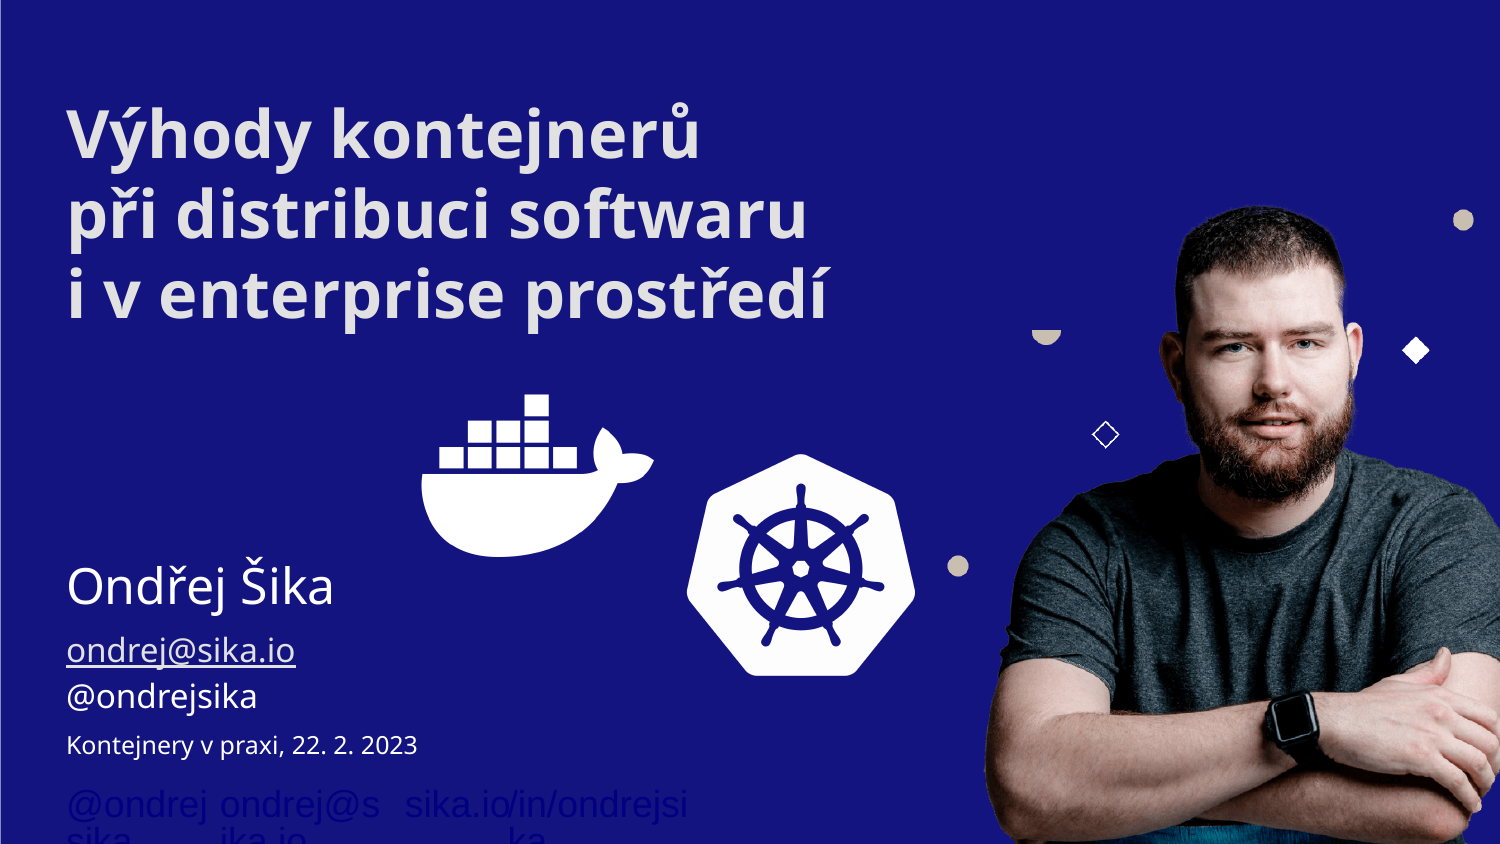

Výhody kontejnerů
při distribuci softwaru
i v enterprise prostředí
# Ondřej Šika
ondrej@sika.io
@ondrejsika
Kontejnery v praxi, 22. 2. 2023